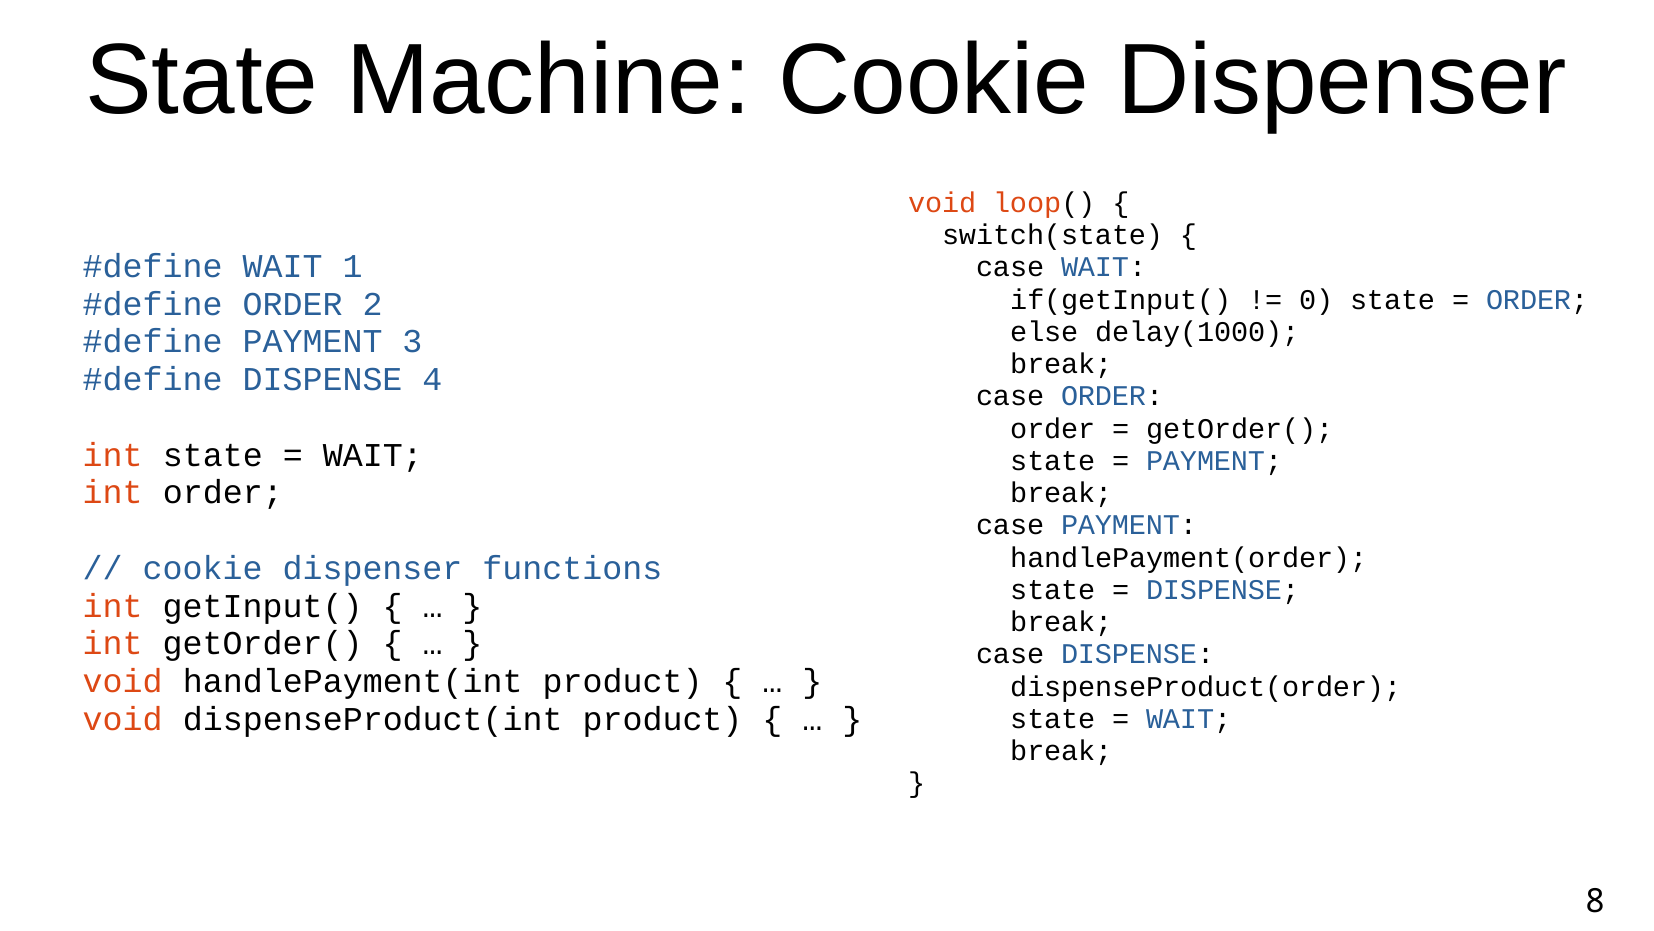

# State Machine: Cookie Dispenser
#define WAIT 1
#define ORDER 2
#define PAYMENT 3
#define DISPENSE 4
int state = WAIT;
int order;
// cookie dispenser functions
int getInput() { … }
int getOrder() { … }
void handlePayment(int product) { … }
void dispenseProduct(int product) { … }
void loop() {
 switch(state) {
 case WAIT:
 if(getInput() != 0) state = ORDER;
 else delay(1000);
 break;
 case ORDER:
 order = getOrder();
 state = PAYMENT;
 break;
 case PAYMENT:
 handlePayment(order);
 state = DISPENSE;
 break;
 case DISPENSE:
 dispenseProduct(order);
 state = WAIT;
 break;
}